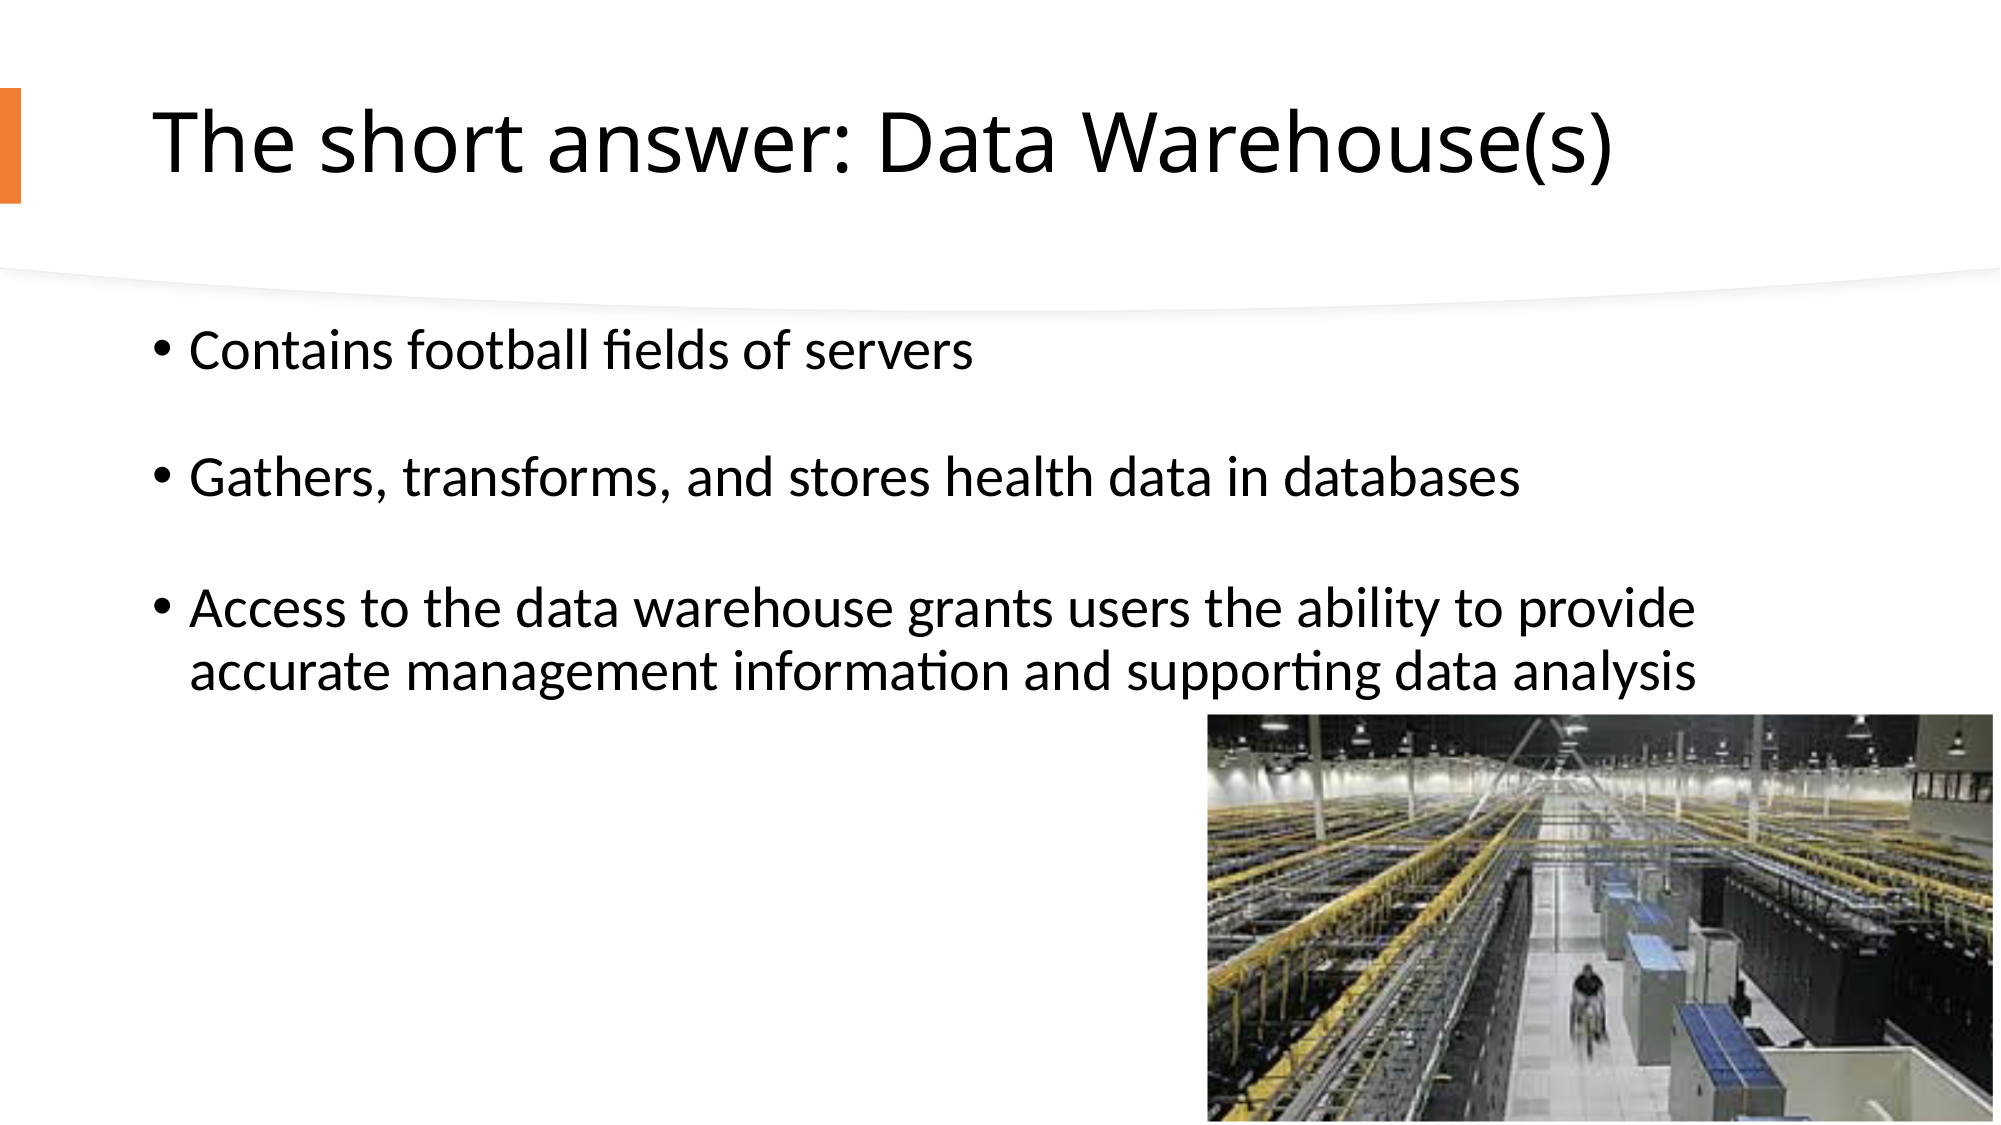

# The short answer: Data Warehouse(s)
Contains football fields of servers
Gathers, transforms, and stores health data in databases
Access to the data warehouse grants users the ability to provide accurate management information and supporting data analysis